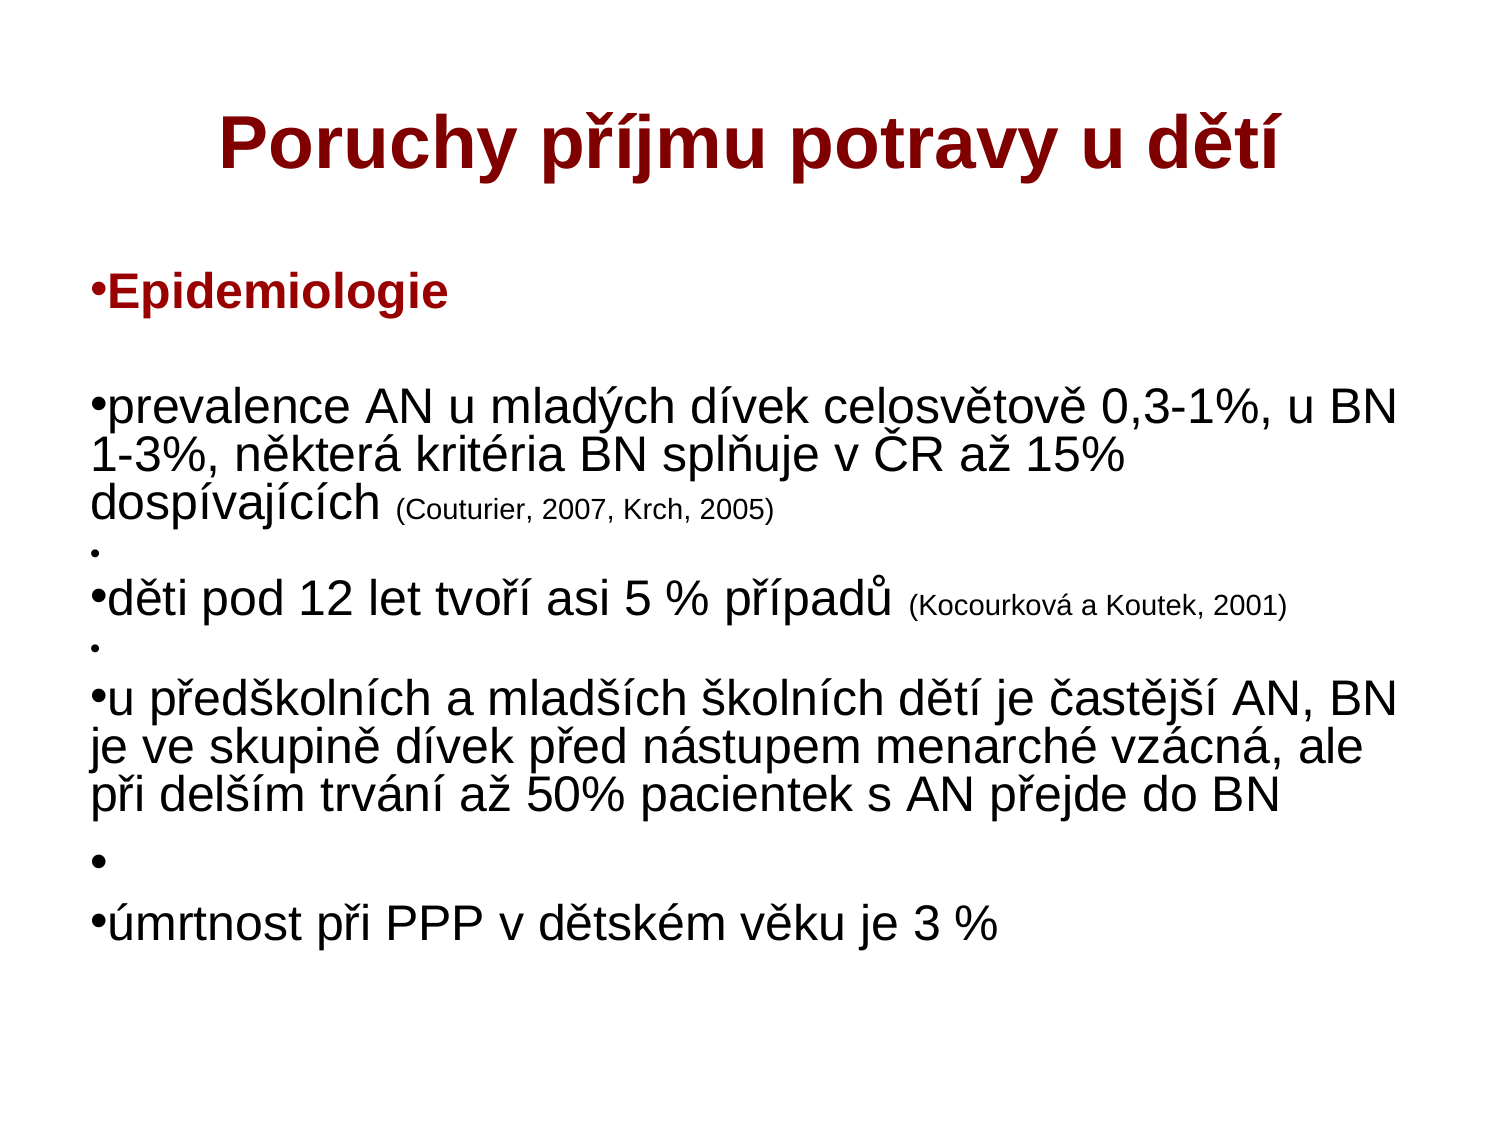

# Poruchy příjmu potravy u dětí
Epidemiologie
prevalence AN u mladých dívek celosvětově 0,3-1%, u BN 1-3%, některá kritéria BN splňuje v ČR až 15% dospívajících (Couturier, 2007, Krch, 2005)
děti pod 12 let tvoří asi 5 % případů (Kocourková a Koutek, 2001)
u předškolních a mladších školních dětí je častější AN, BN je ve skupině dívek před nástupem menarché vzácná, ale při delším trvání až 50% pacientek s AN přejde do BN
úmrtnost při PPP v dětském věku je 3 %